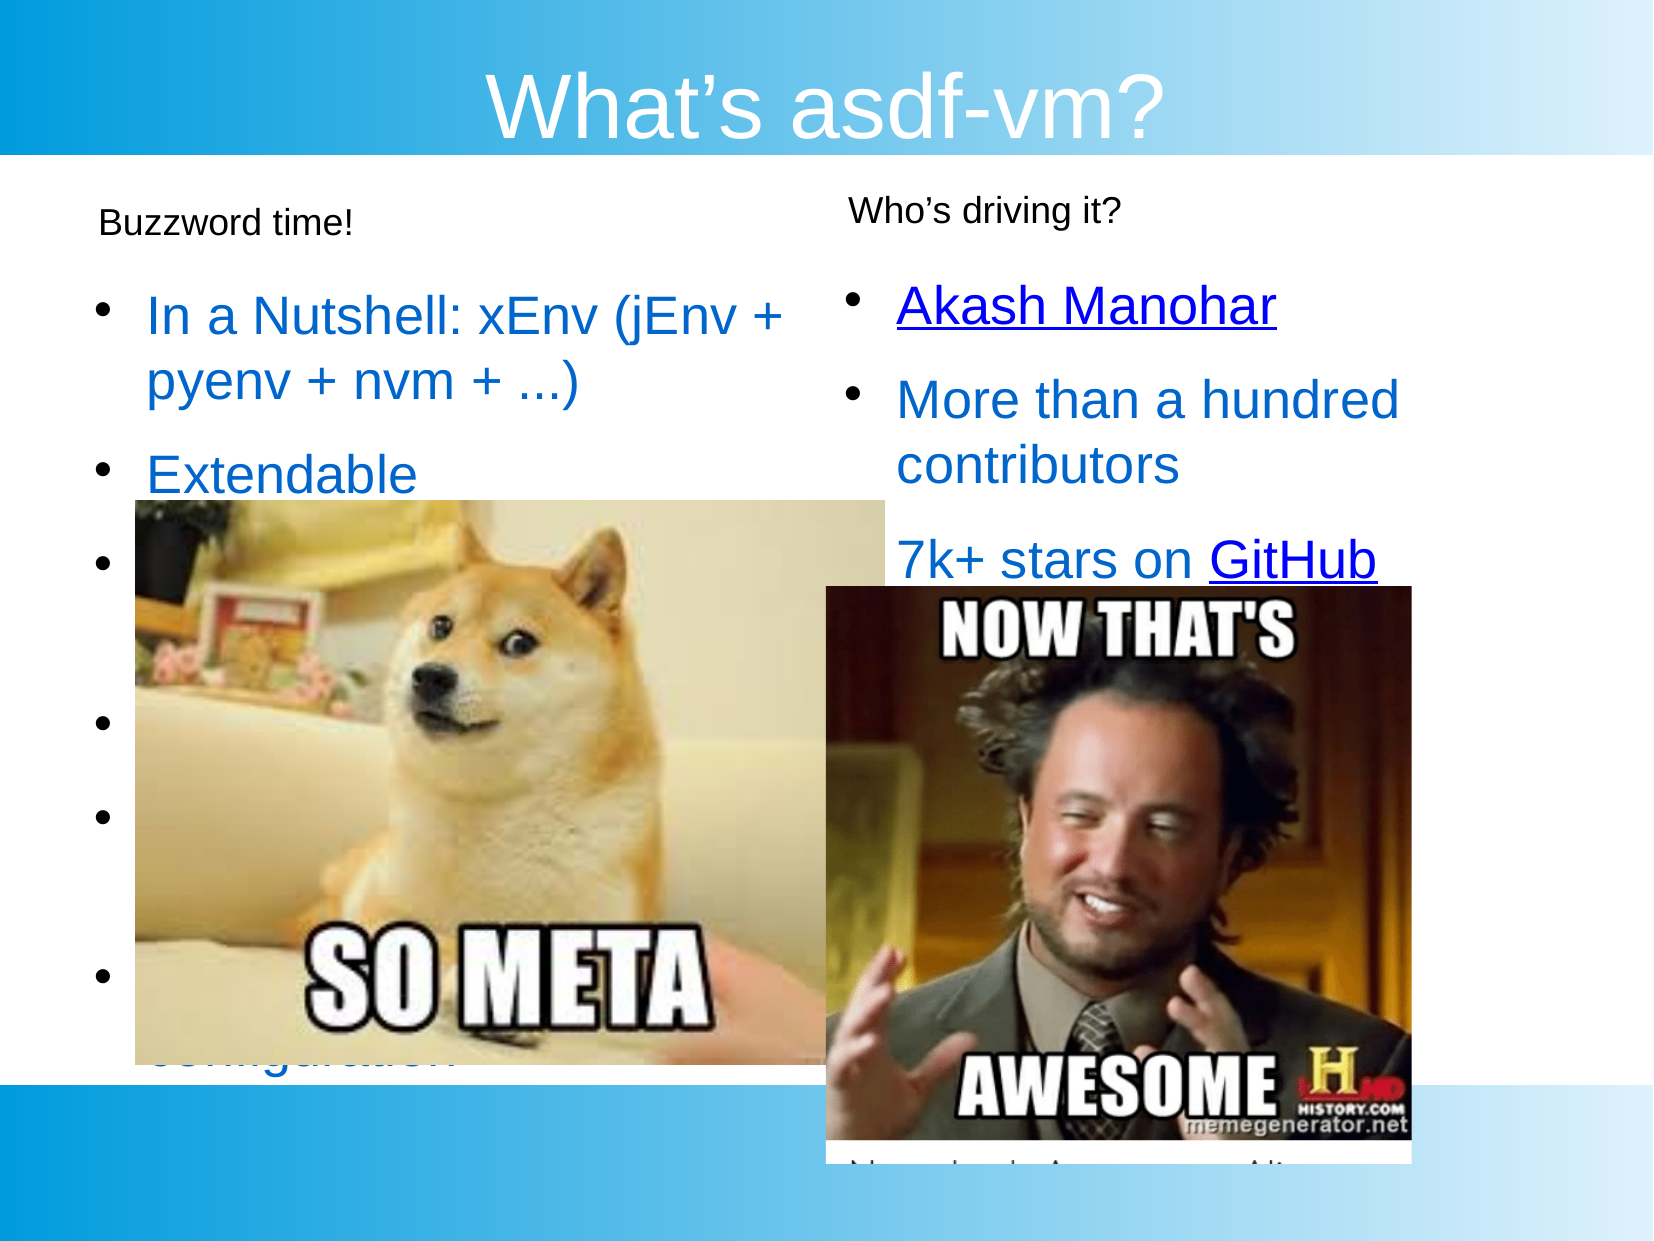

What’s asdf-vm?
Who’s driving it?
Buzzword time!
Akash Manohar
More than a hundred contributors
7k+ stars on GitHub
MIT License
In a Nutshell: xEnv (jEnv + pyenv + nvm + ...)
Extendable
Manage multiple runtime versions
Runs on multiple OSs
Single CLI for Multiple Languages
Global and per project configuration